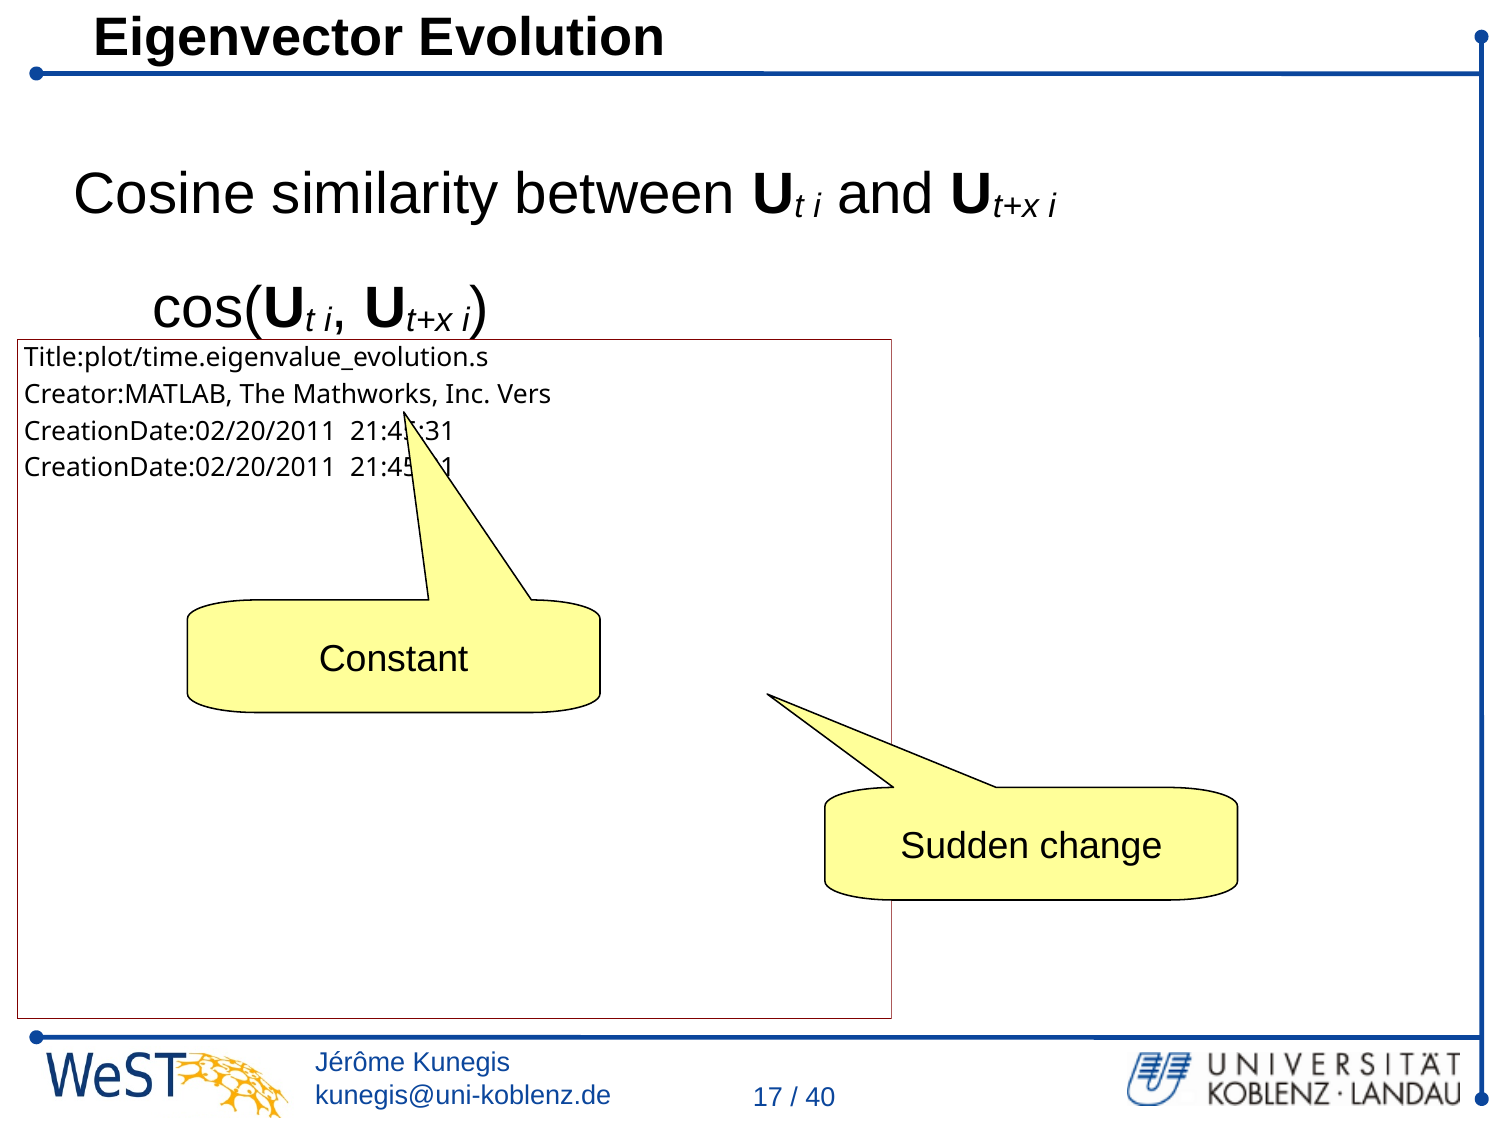

Eigenvector Evolution
Cosine similarity between Ut i and Ut+x i
cos(Ut i, Ut+x i)
Constant
Sudden change